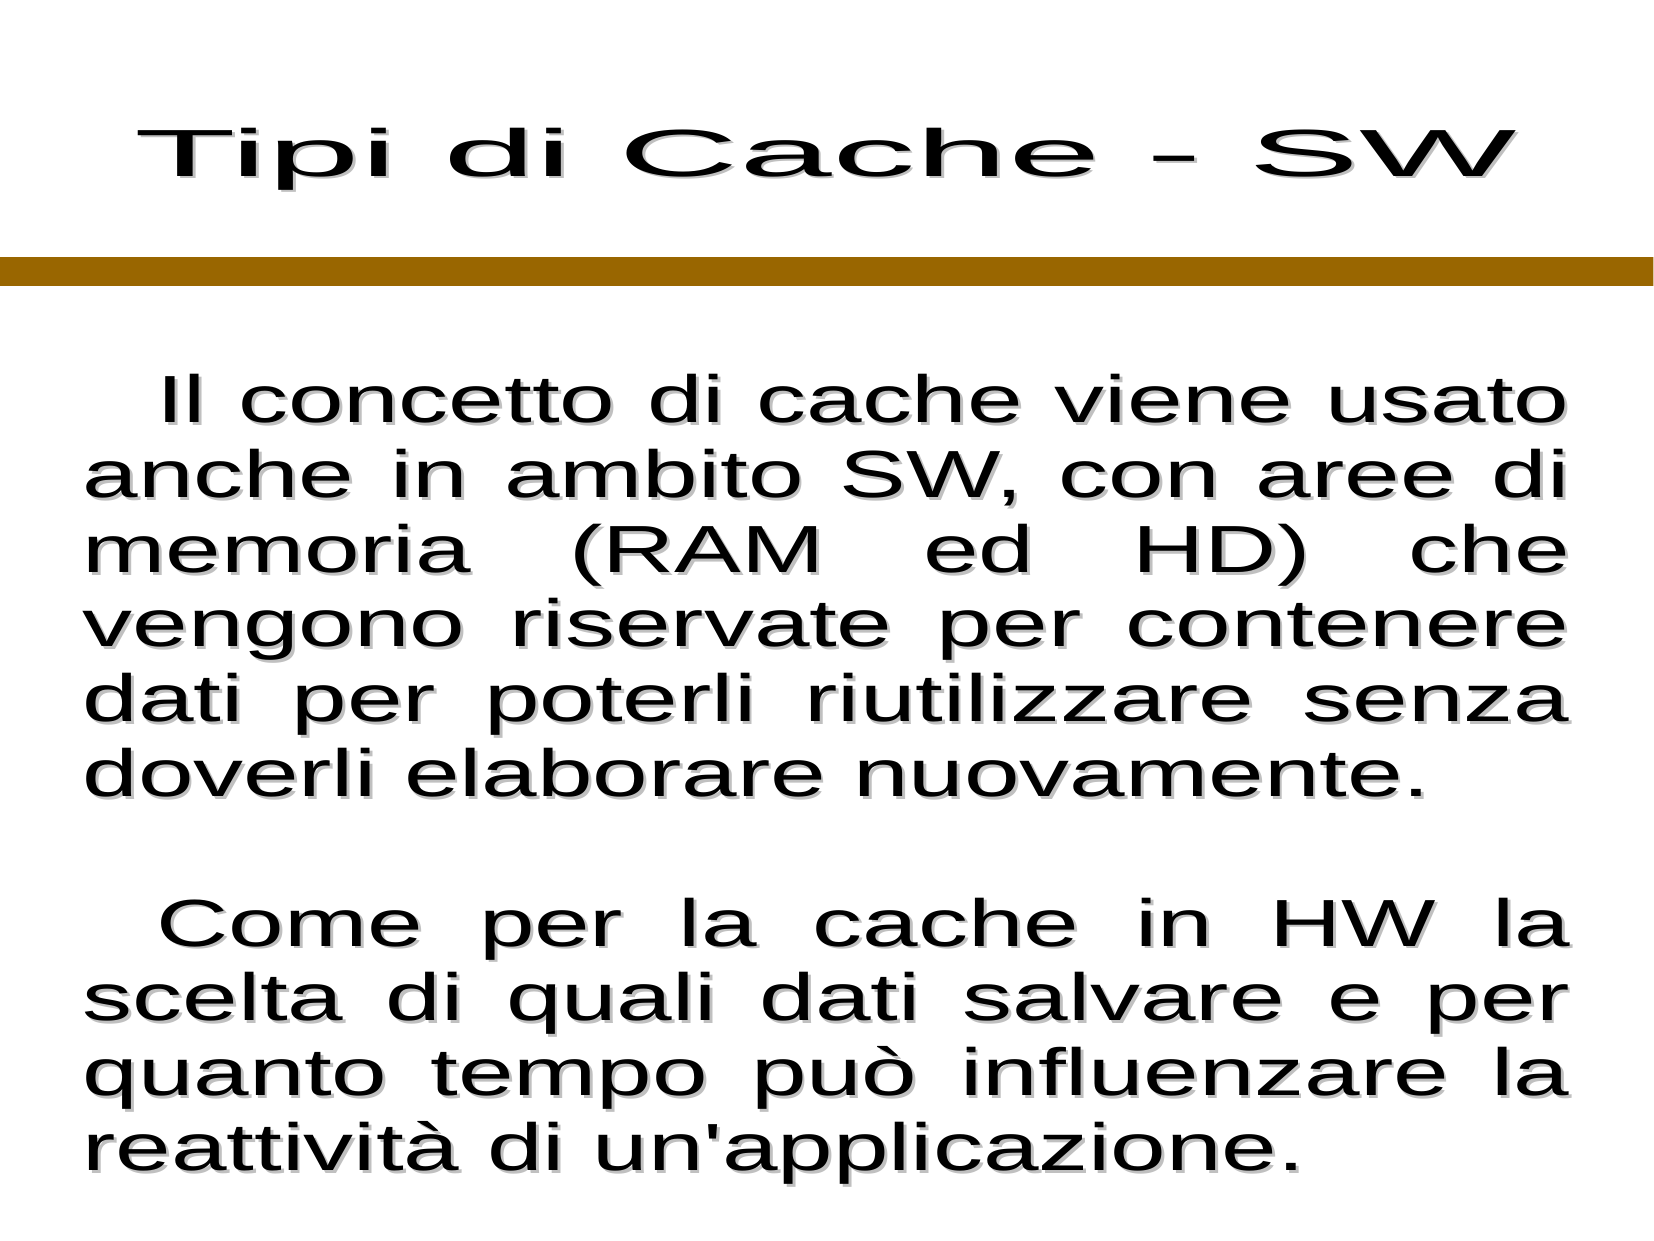

# Tipi di Cache - SW
	Il concetto di cache viene usato anche in ambito SW, con aree di memoria (RAM ed HD) che vengono riservate per contenere dati per poterli riutilizzare senza doverli elaborare nuovamente.
	Come per la cache in HW la scelta di quali dati salvare e per quanto tempo può influenzare la reattività di un'applicazione.